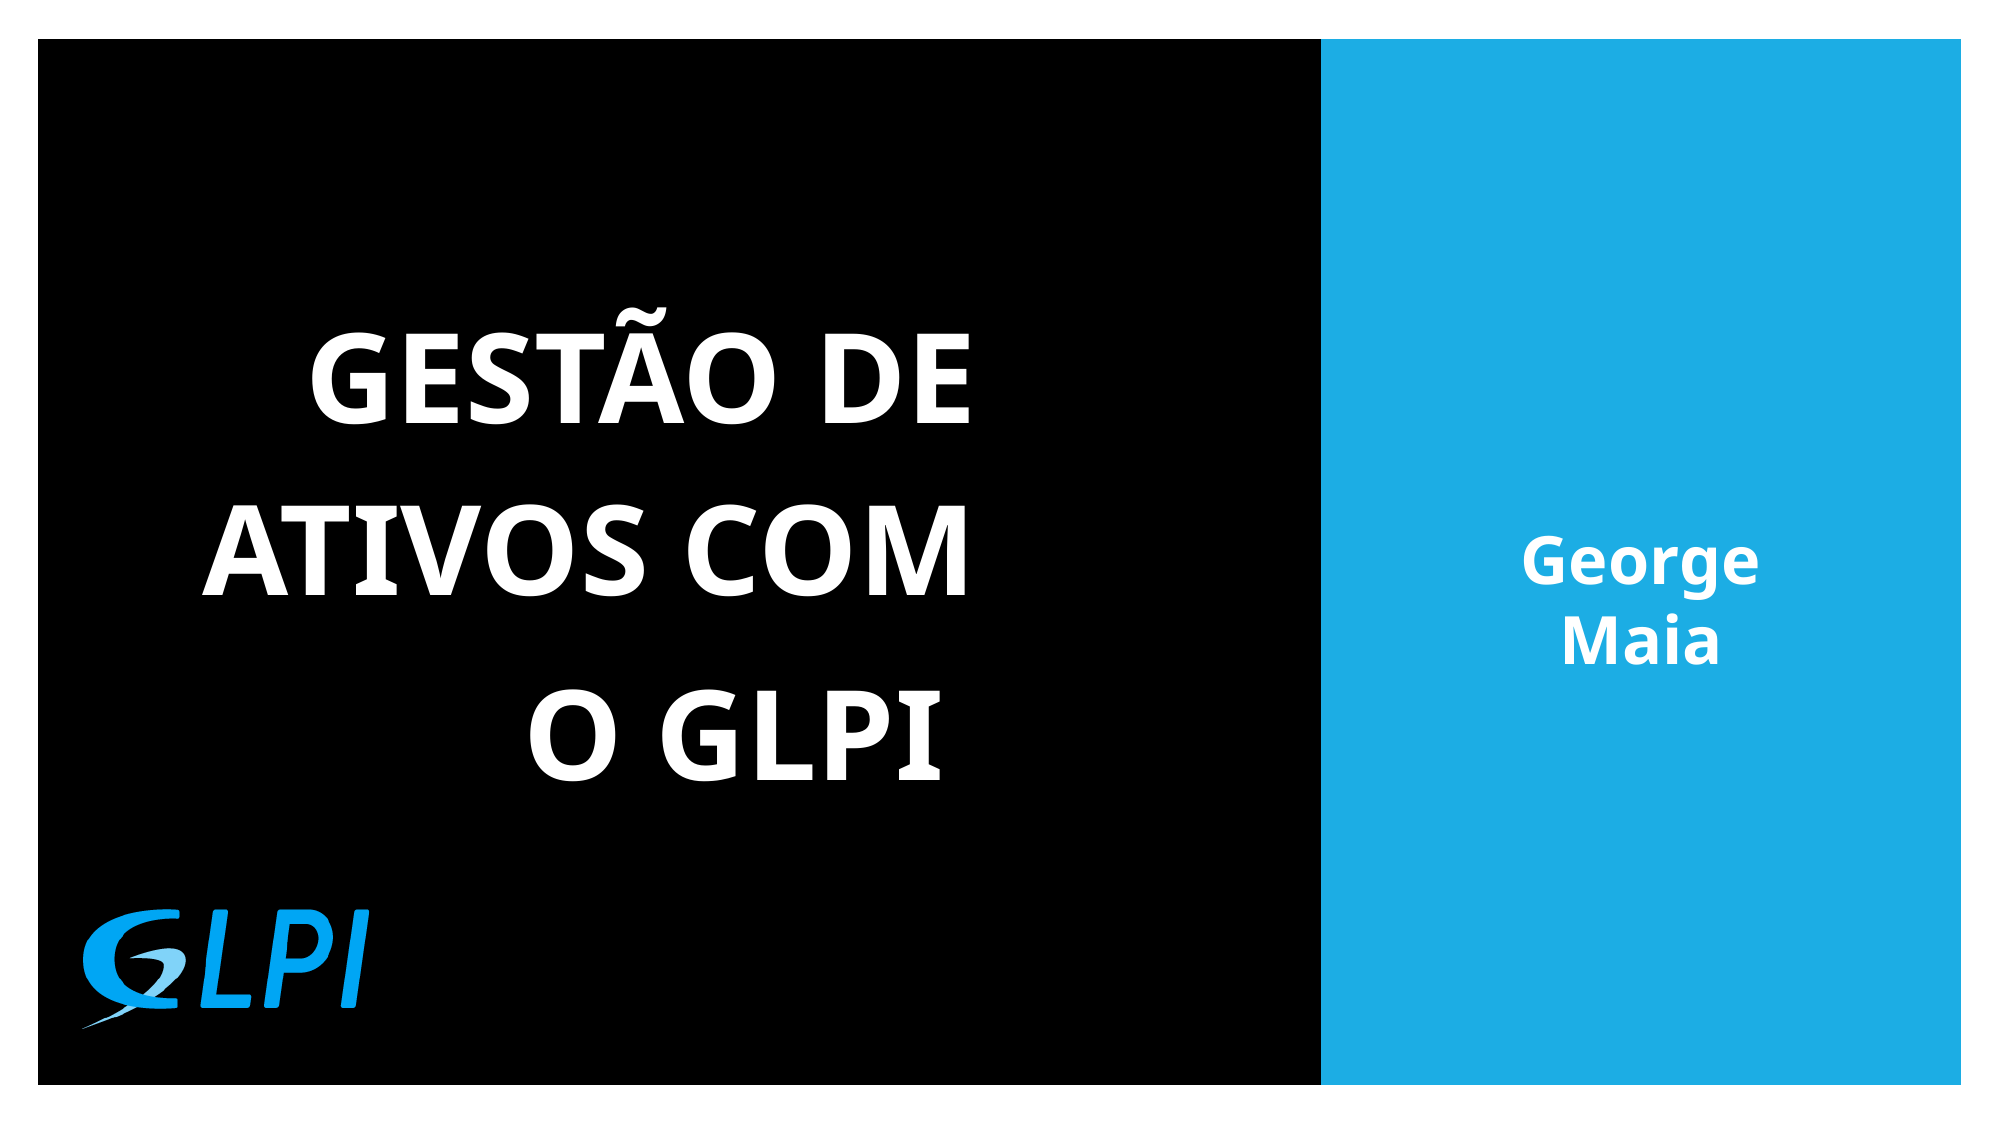

gestão de ativos com
 o Glpi
George Maia